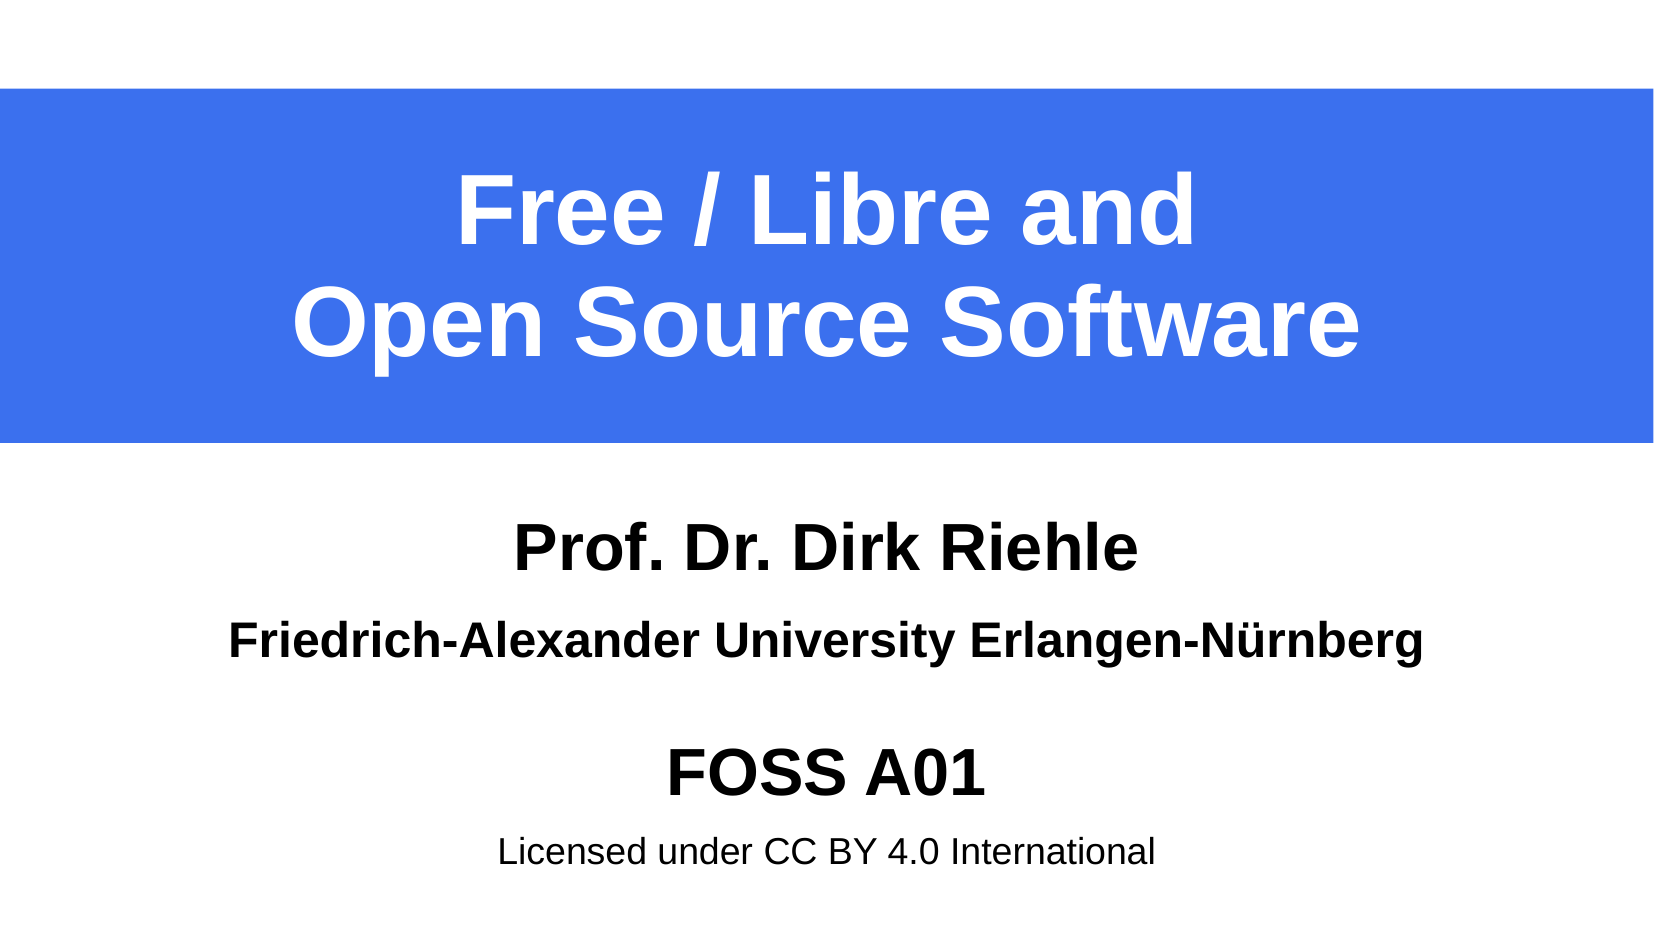

# Free / Libre and Open Source Software
Prof. Dr. Dirk Riehle
Friedrich-Alexander University Erlangen-Nürnberg
FOSS A01
Licensed under CC BY 4.0 International